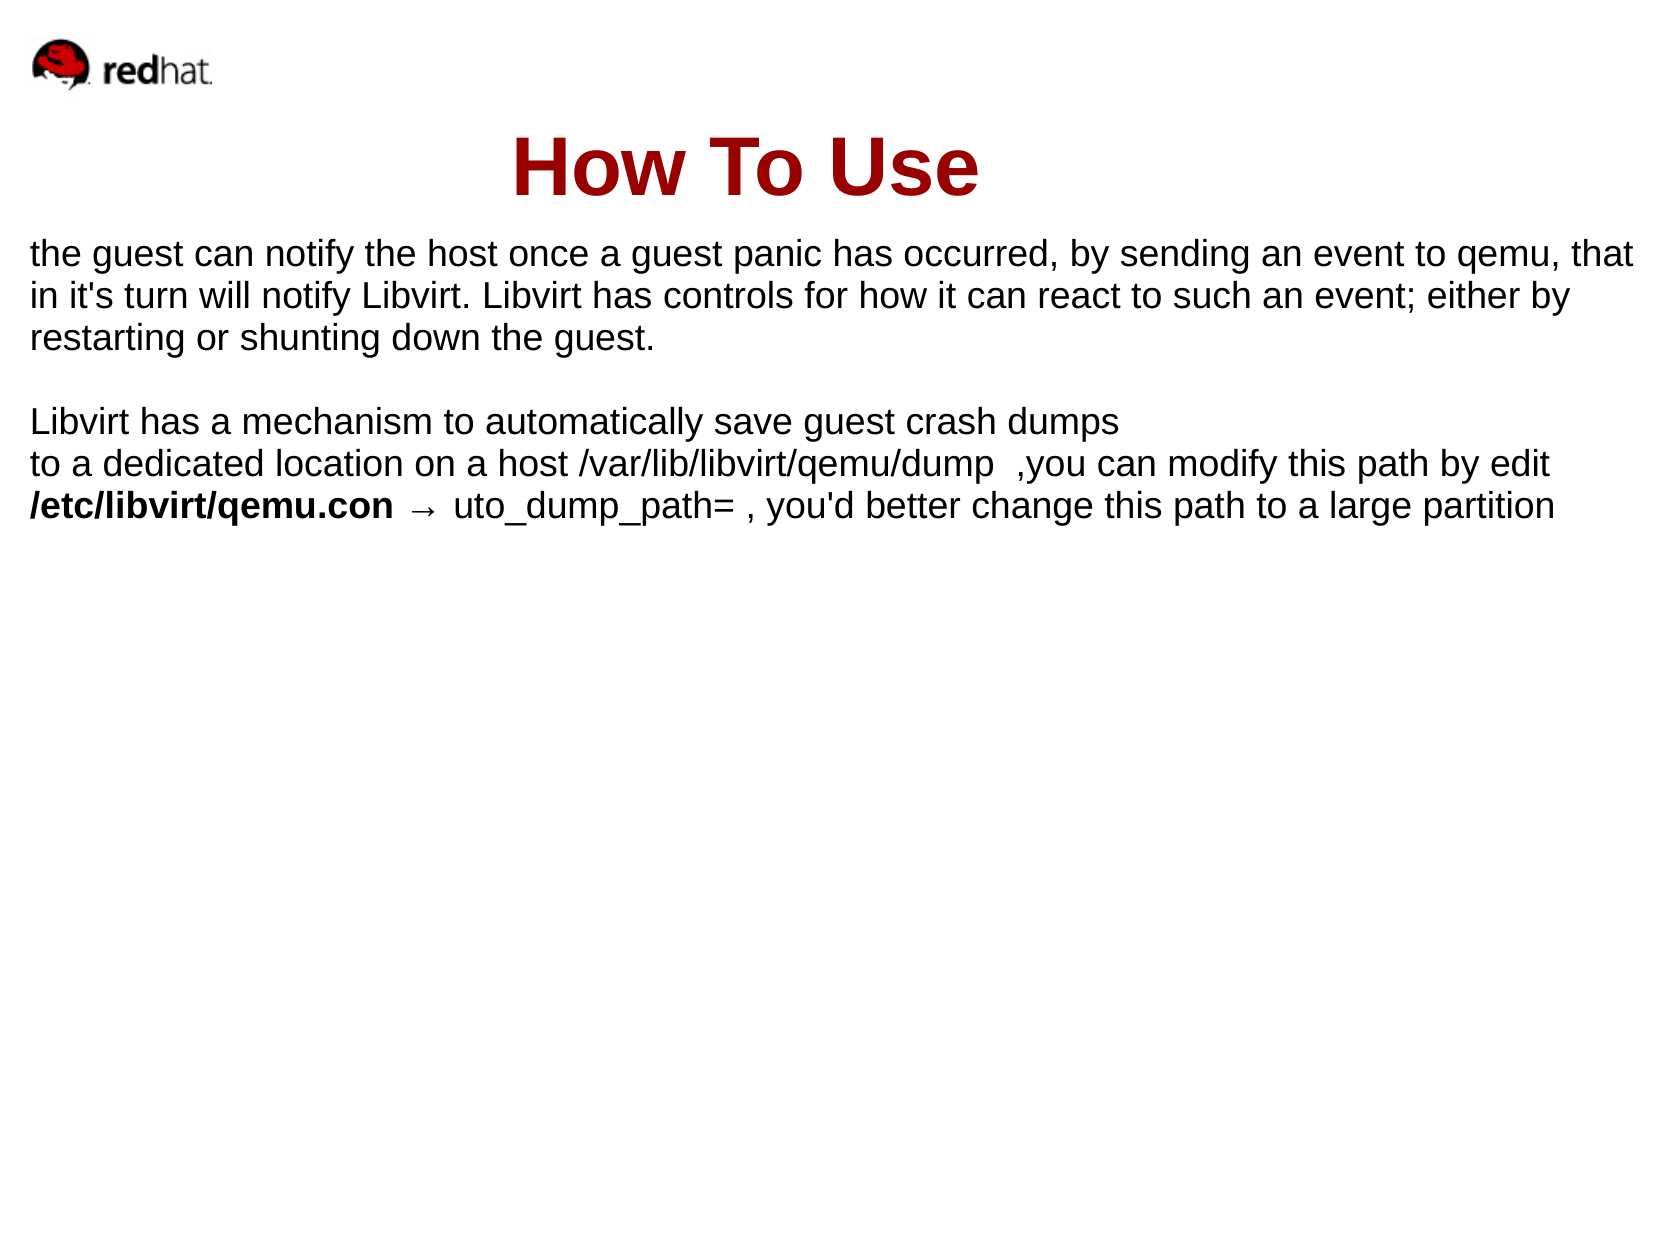

How To Use
the guest can notify the host once a guest panic has occurred, by sending an event to qemu, that in it's turn will notify Libvirt. Libvirt has controls for how it can react to such an event; either by
restarting or shunting down the guest.
Libvirt has a mechanism to automatically save guest crash dumps
to a dedicated location on a host /var/lib/libvirt/qemu/dump ,you can modify this path by edit /etc/libvirt/qemu.con → uto_dump_path= , you'd better change this path to a large partition